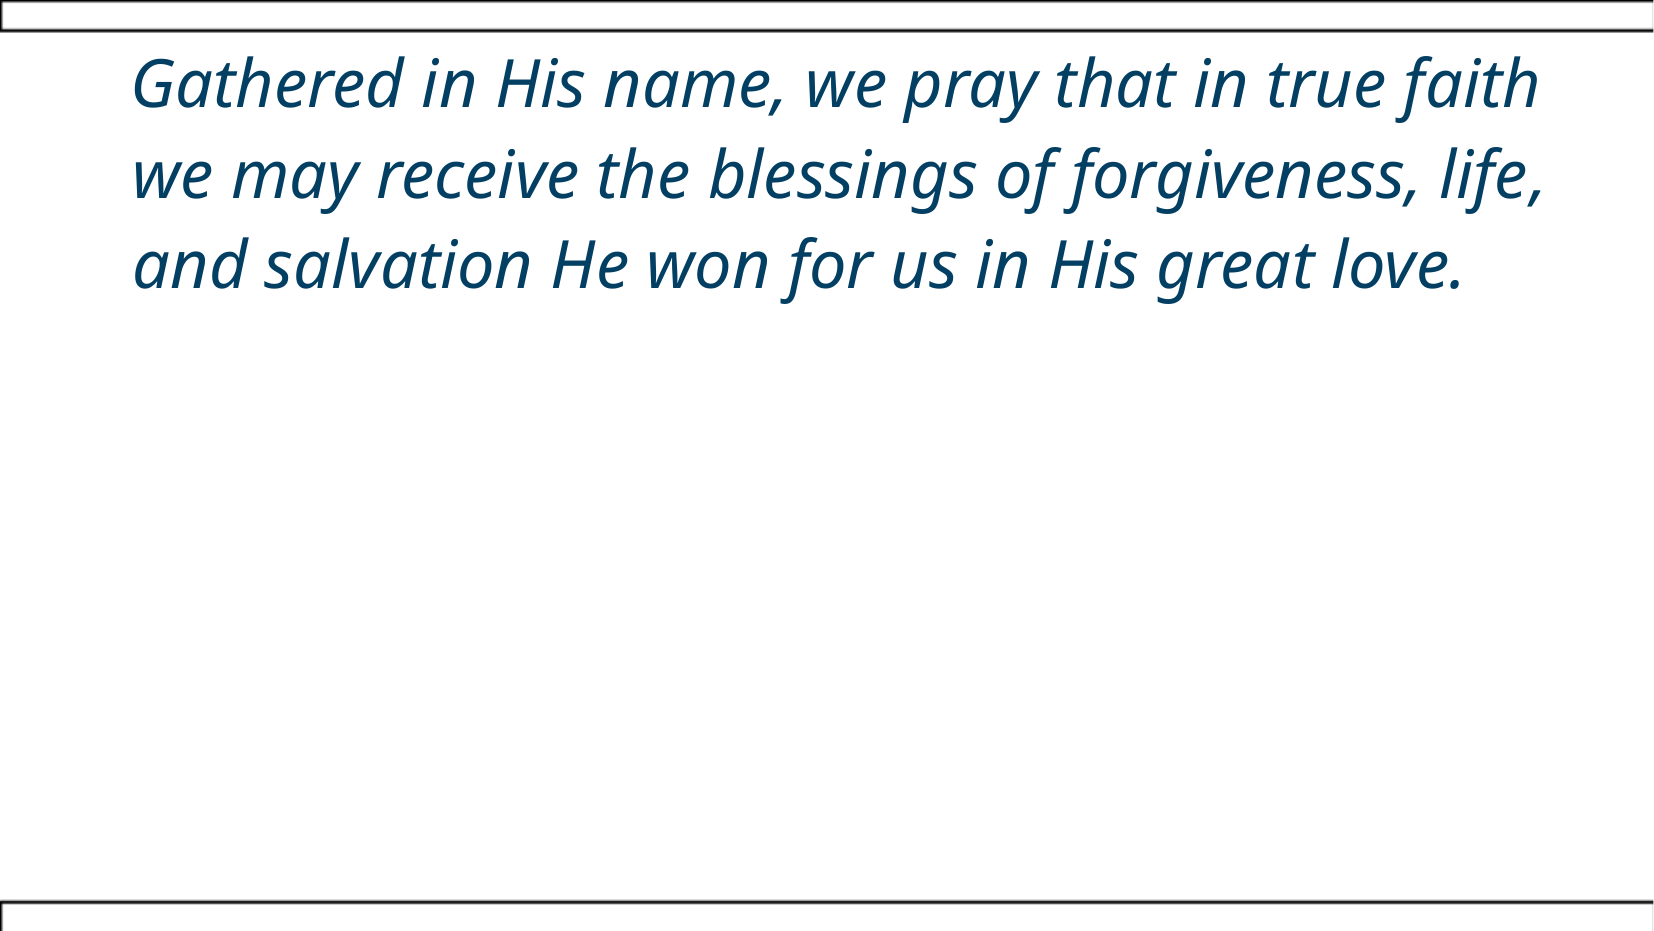

Gathered in His name, we pray that in true faith
 we may receive the blessings of forgiveness, life,
 and salvation He won for us in His great love.